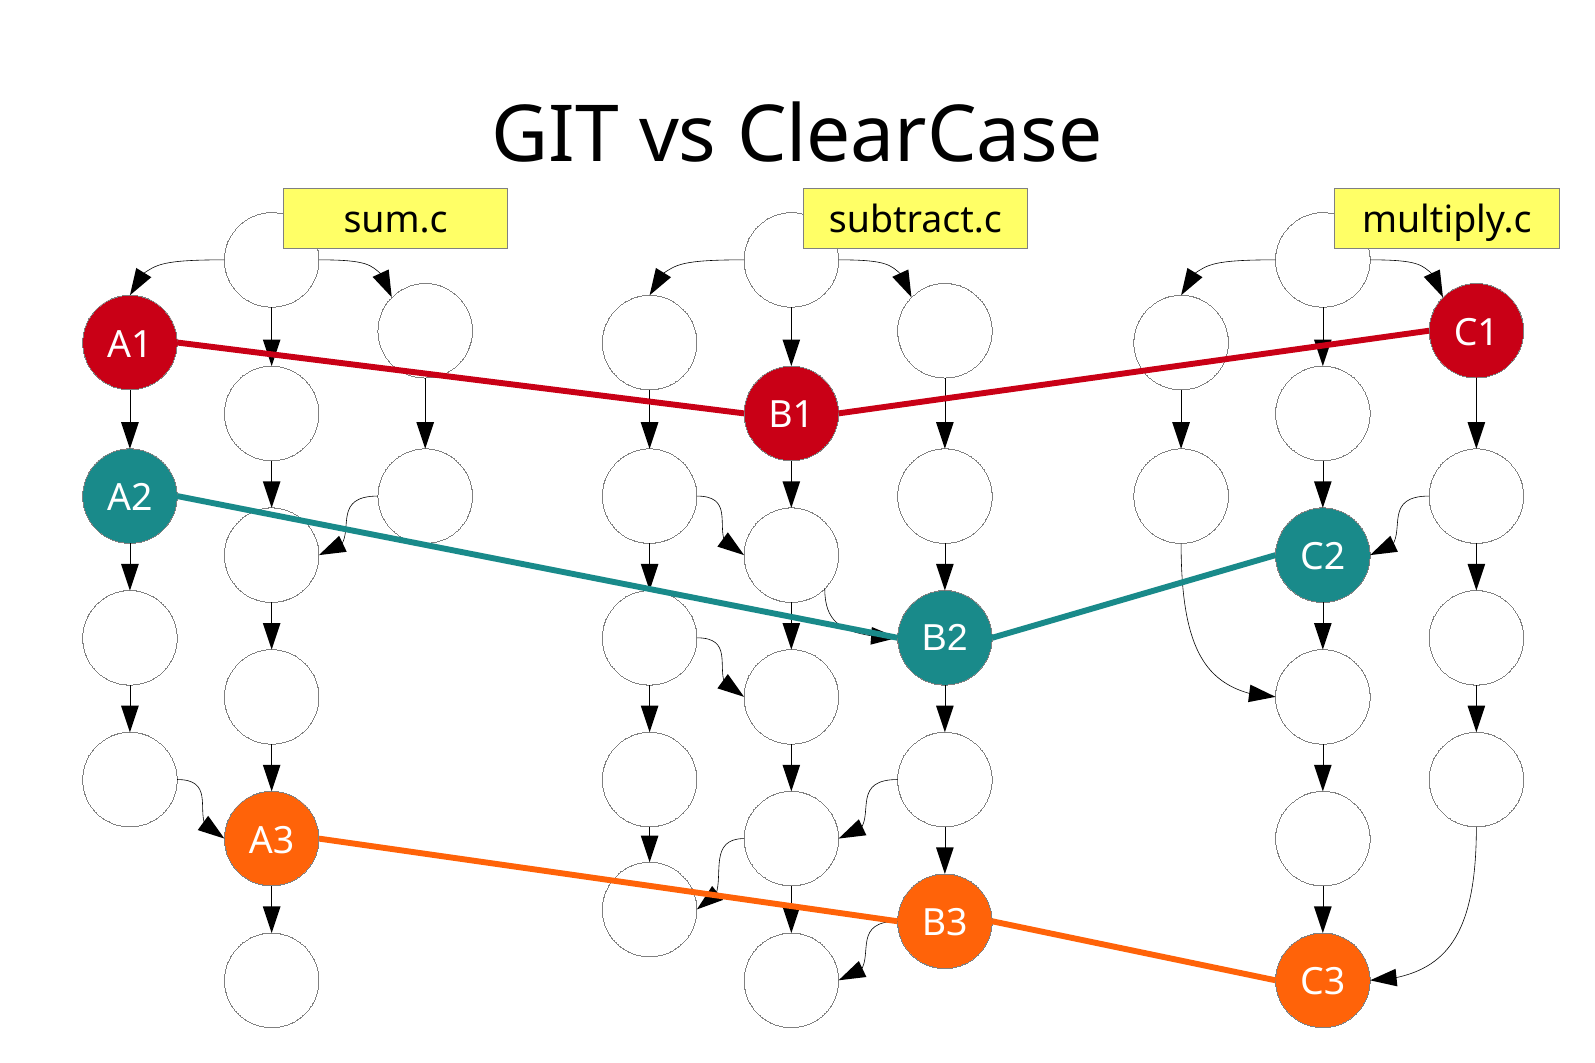

# GIT vs ClearCase
sum.c
subtract.c
multiply.c
C1
A1
B1
A2
C2
B2
A3
B3
C3